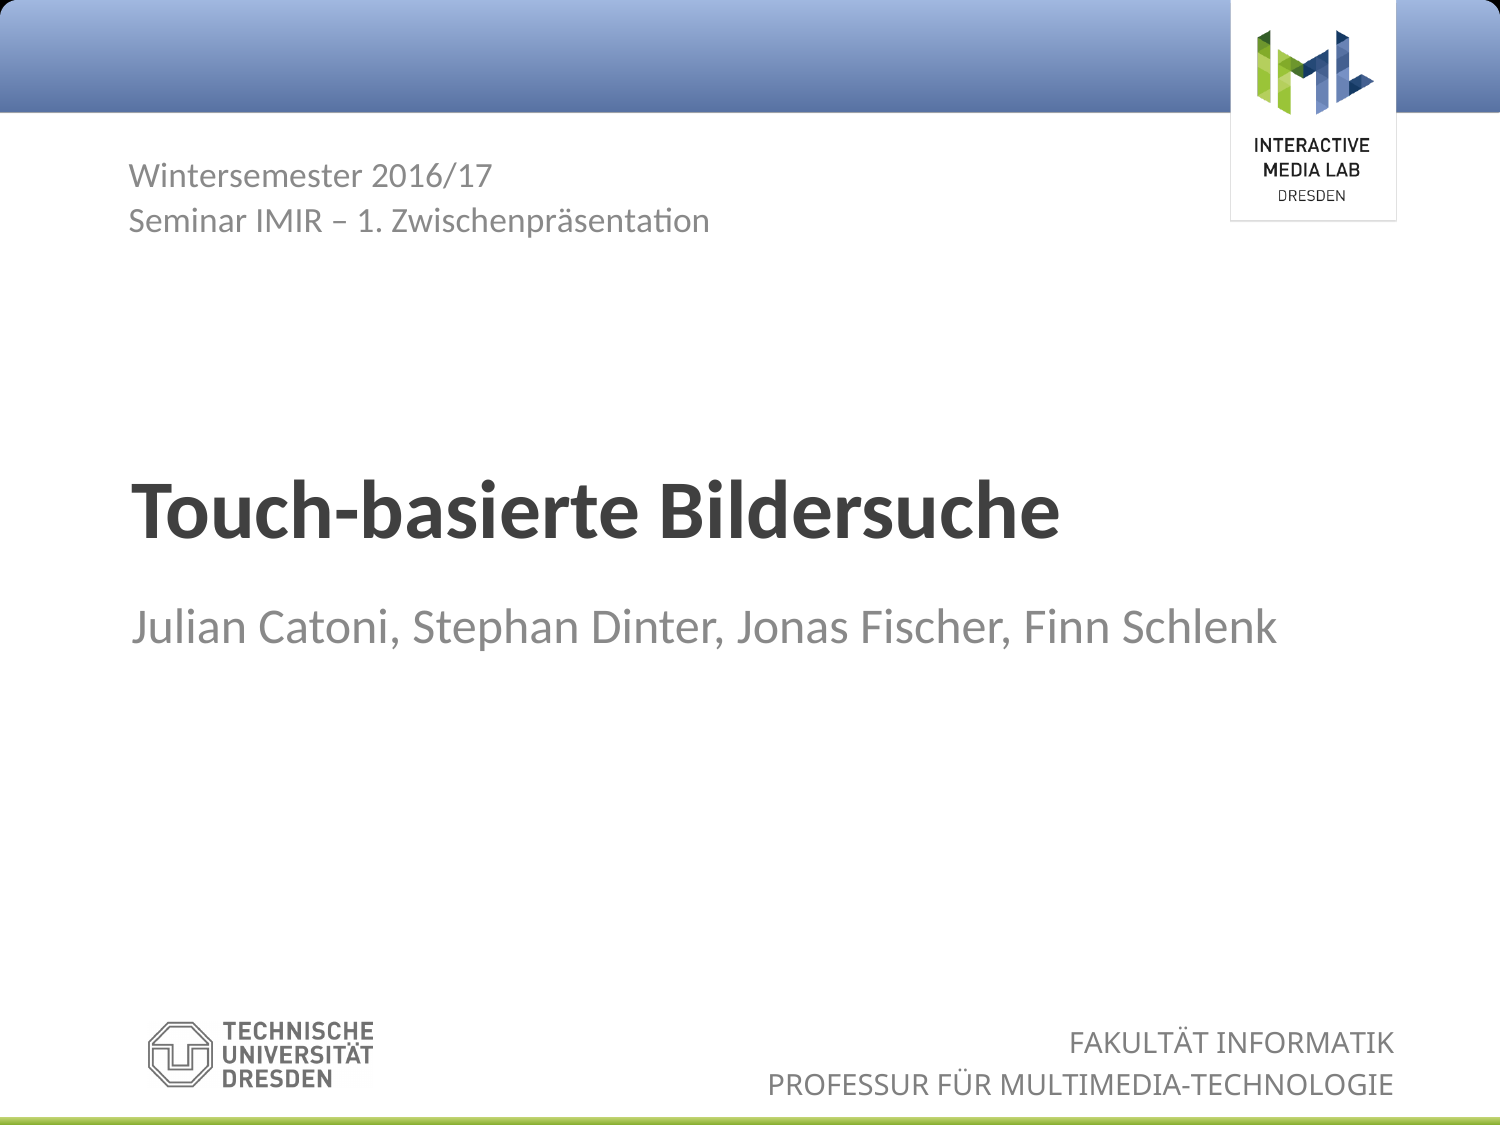

Wintersemester 2016/17
Seminar IMIR – 1. Zwischenpräsentation
# Touch-basierte Bildersuche
Julian Catoni, Stephan Dinter, Jonas Fischer, Finn Schlenk